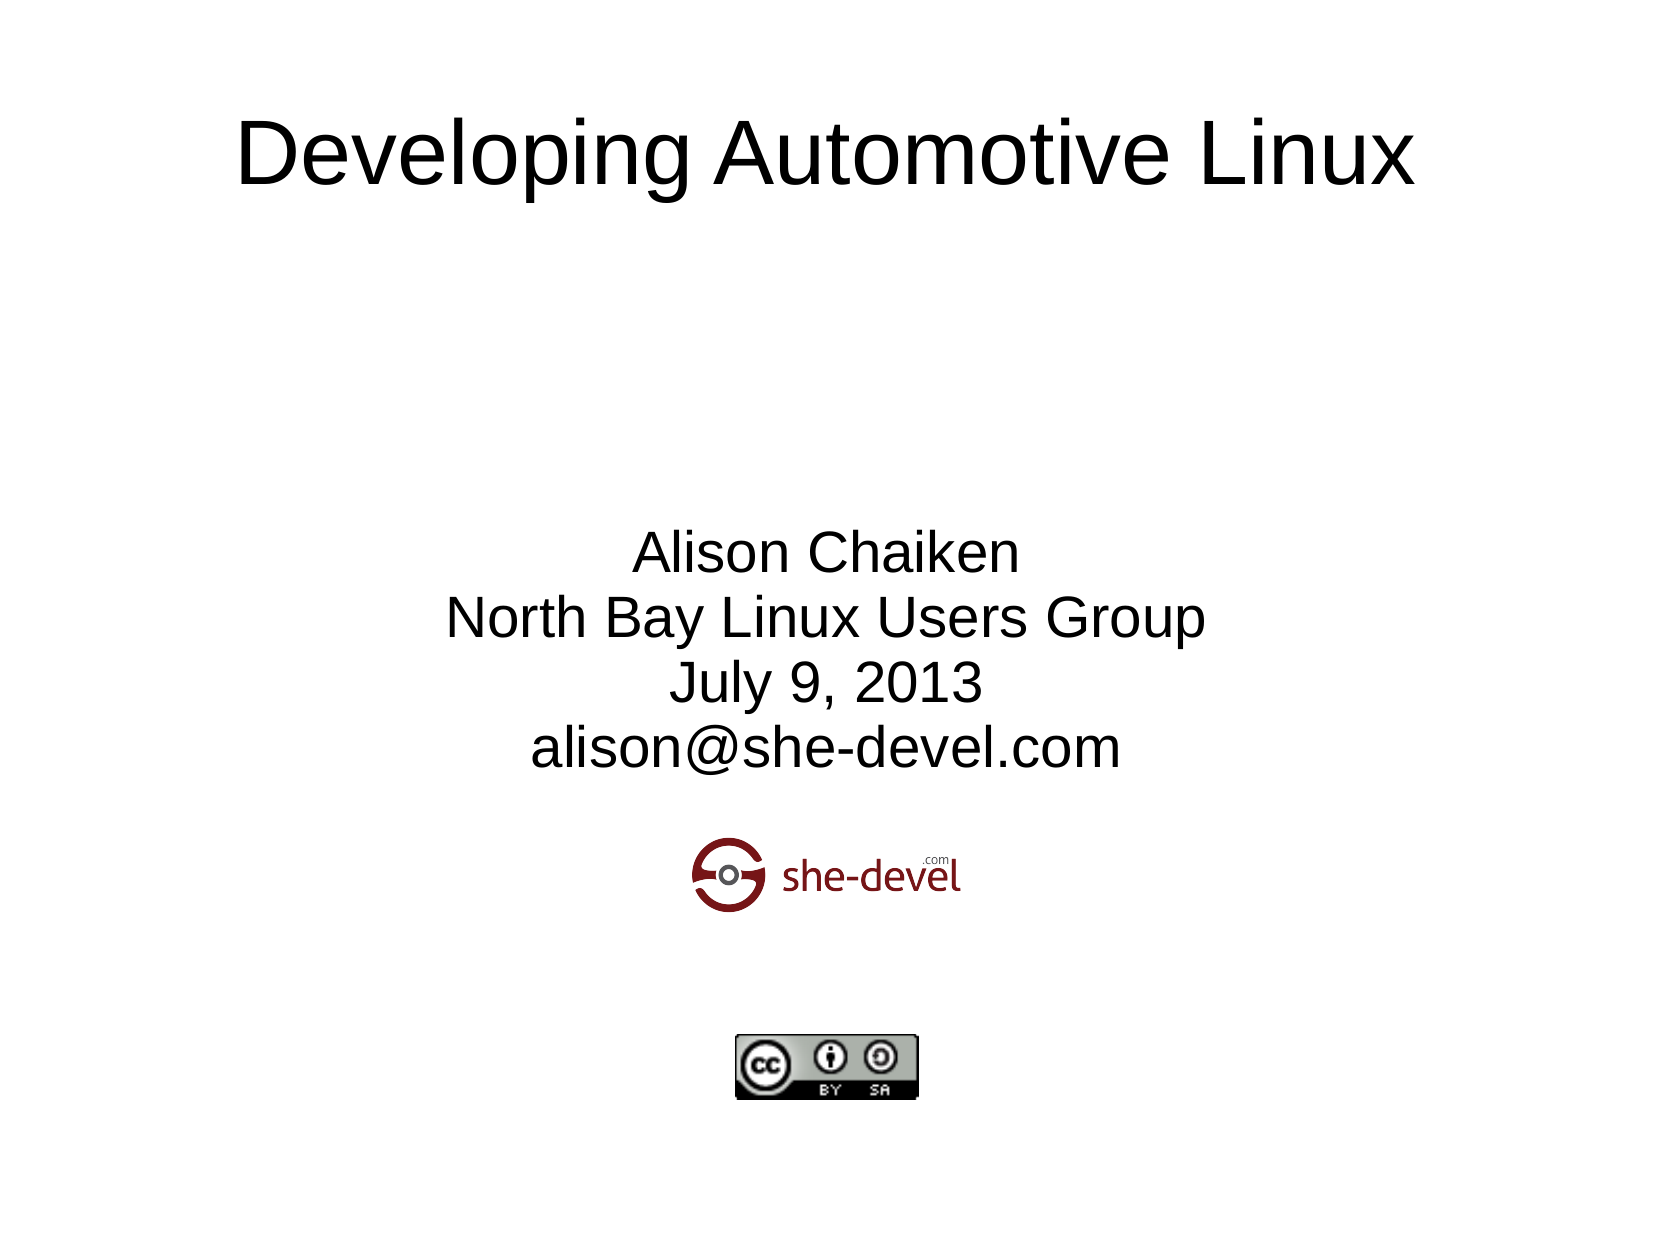

# Developing Automotive Linux
Alison Chaiken
North Bay Linux Users Group
July 9, 2013
alison@she-devel.com